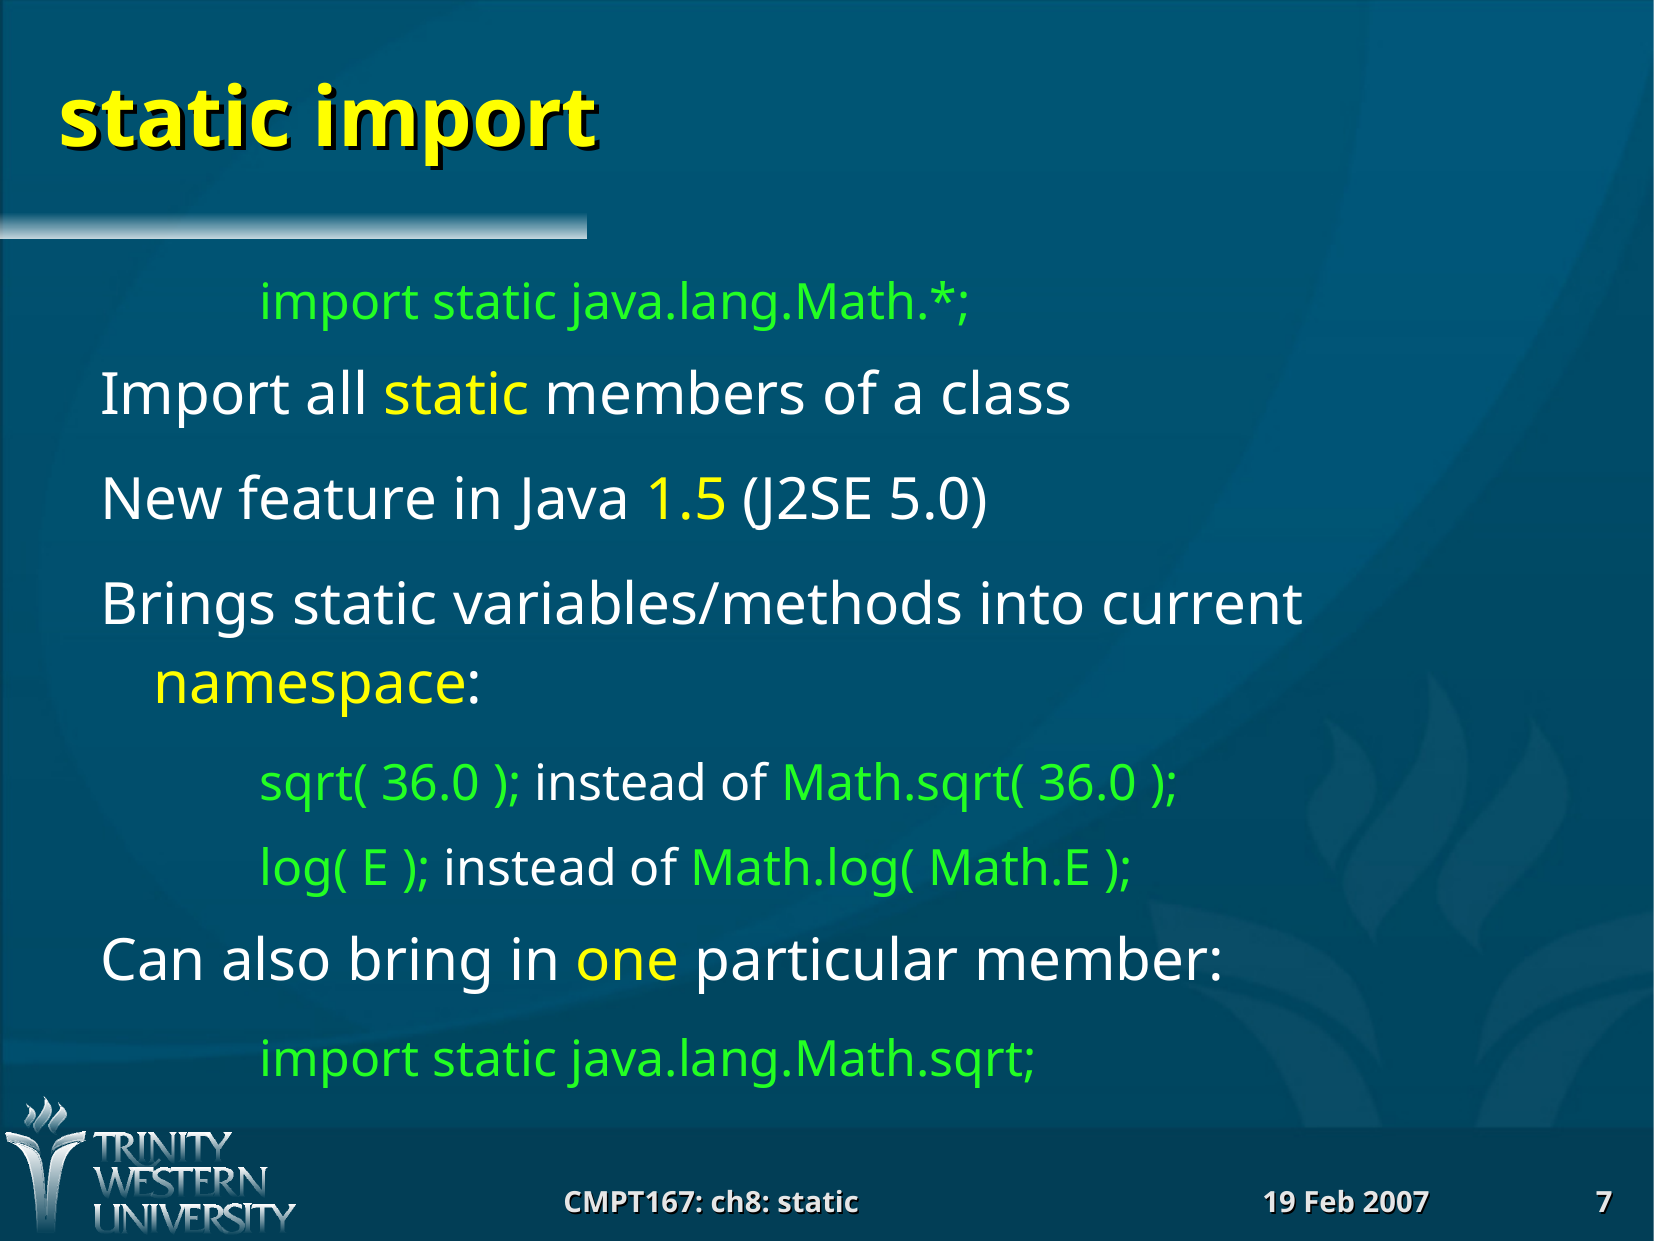

# static import
import static java.lang.Math.*;
Import all static members of a class
New feature in Java 1.5 (J2SE 5.0)
Brings static variables/methods into current namespace:
sqrt( 36.0 ); instead of Math.sqrt( 36.0 );
log( E ); instead of Math.log( Math.E );
Can also bring in one particular member:
import static java.lang.Math.sqrt;
CMPT167: ch8: static
19 Feb 2007
7